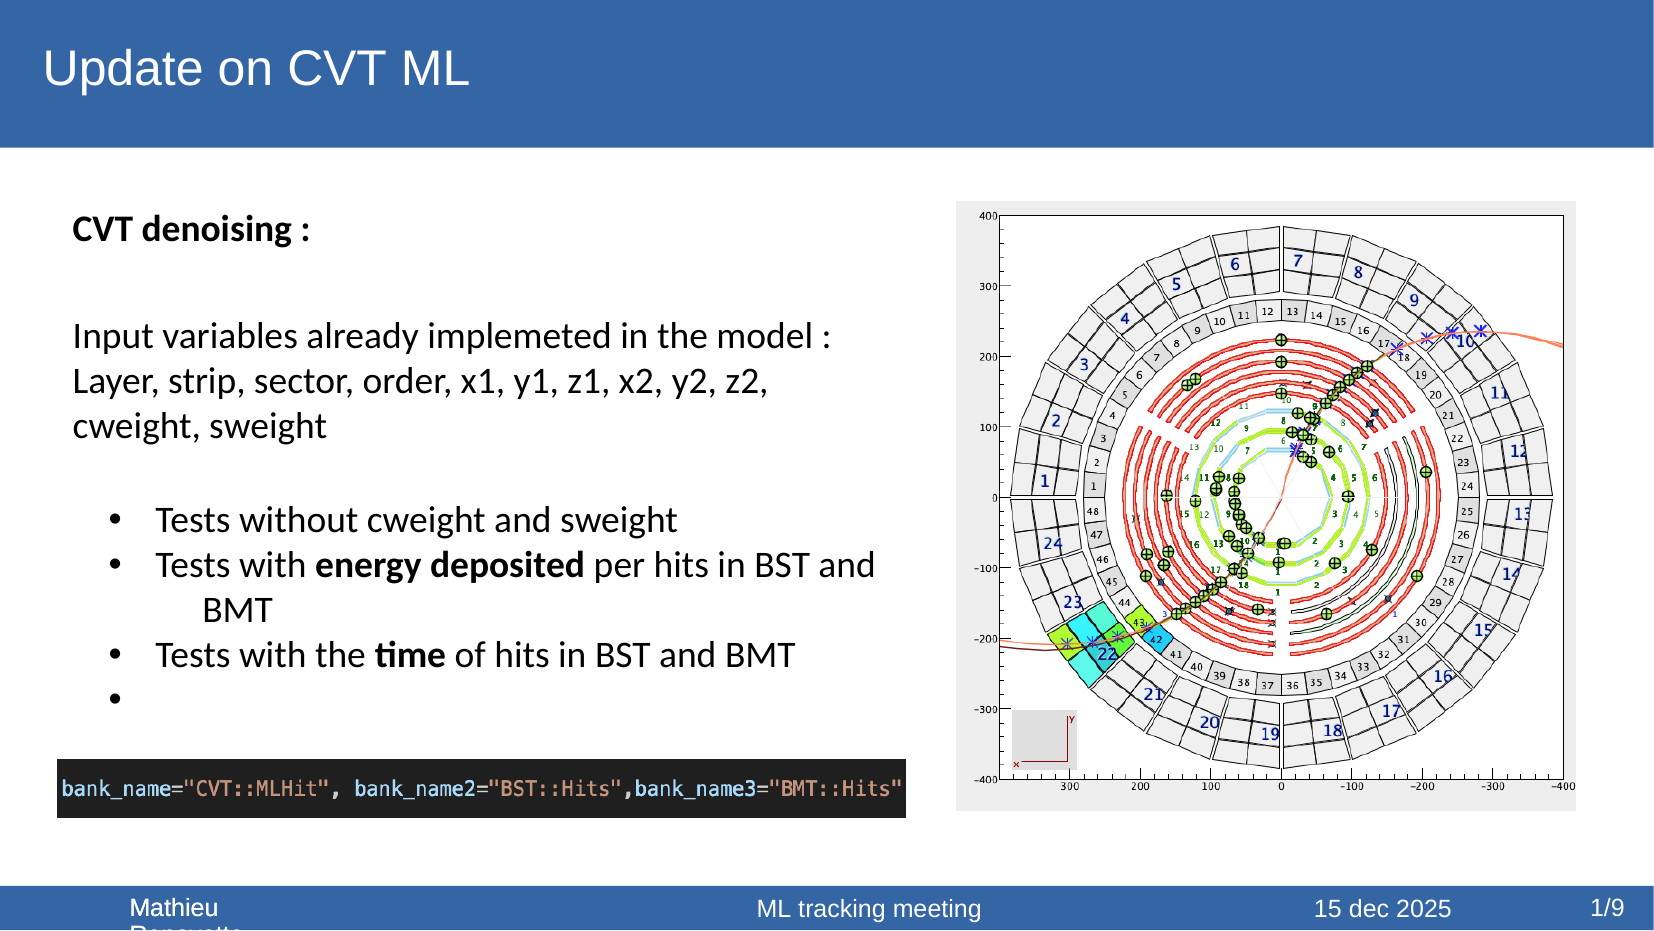

Update on CVT ML
CVT denoising :
Input variables already implemeted in the model :
Layer, strip, sector, order, x1, y1, z1, x2, y2, z2,
cweight, sweight
Tests without cweight and sweight
Tests with energy deposited per hits in BST and BMT
Tests with the time of hits in BST and BMT
Mathieu Ronayette
1/9
Mathieu Ronayette
 ML tracking meeting
15 dec 2025